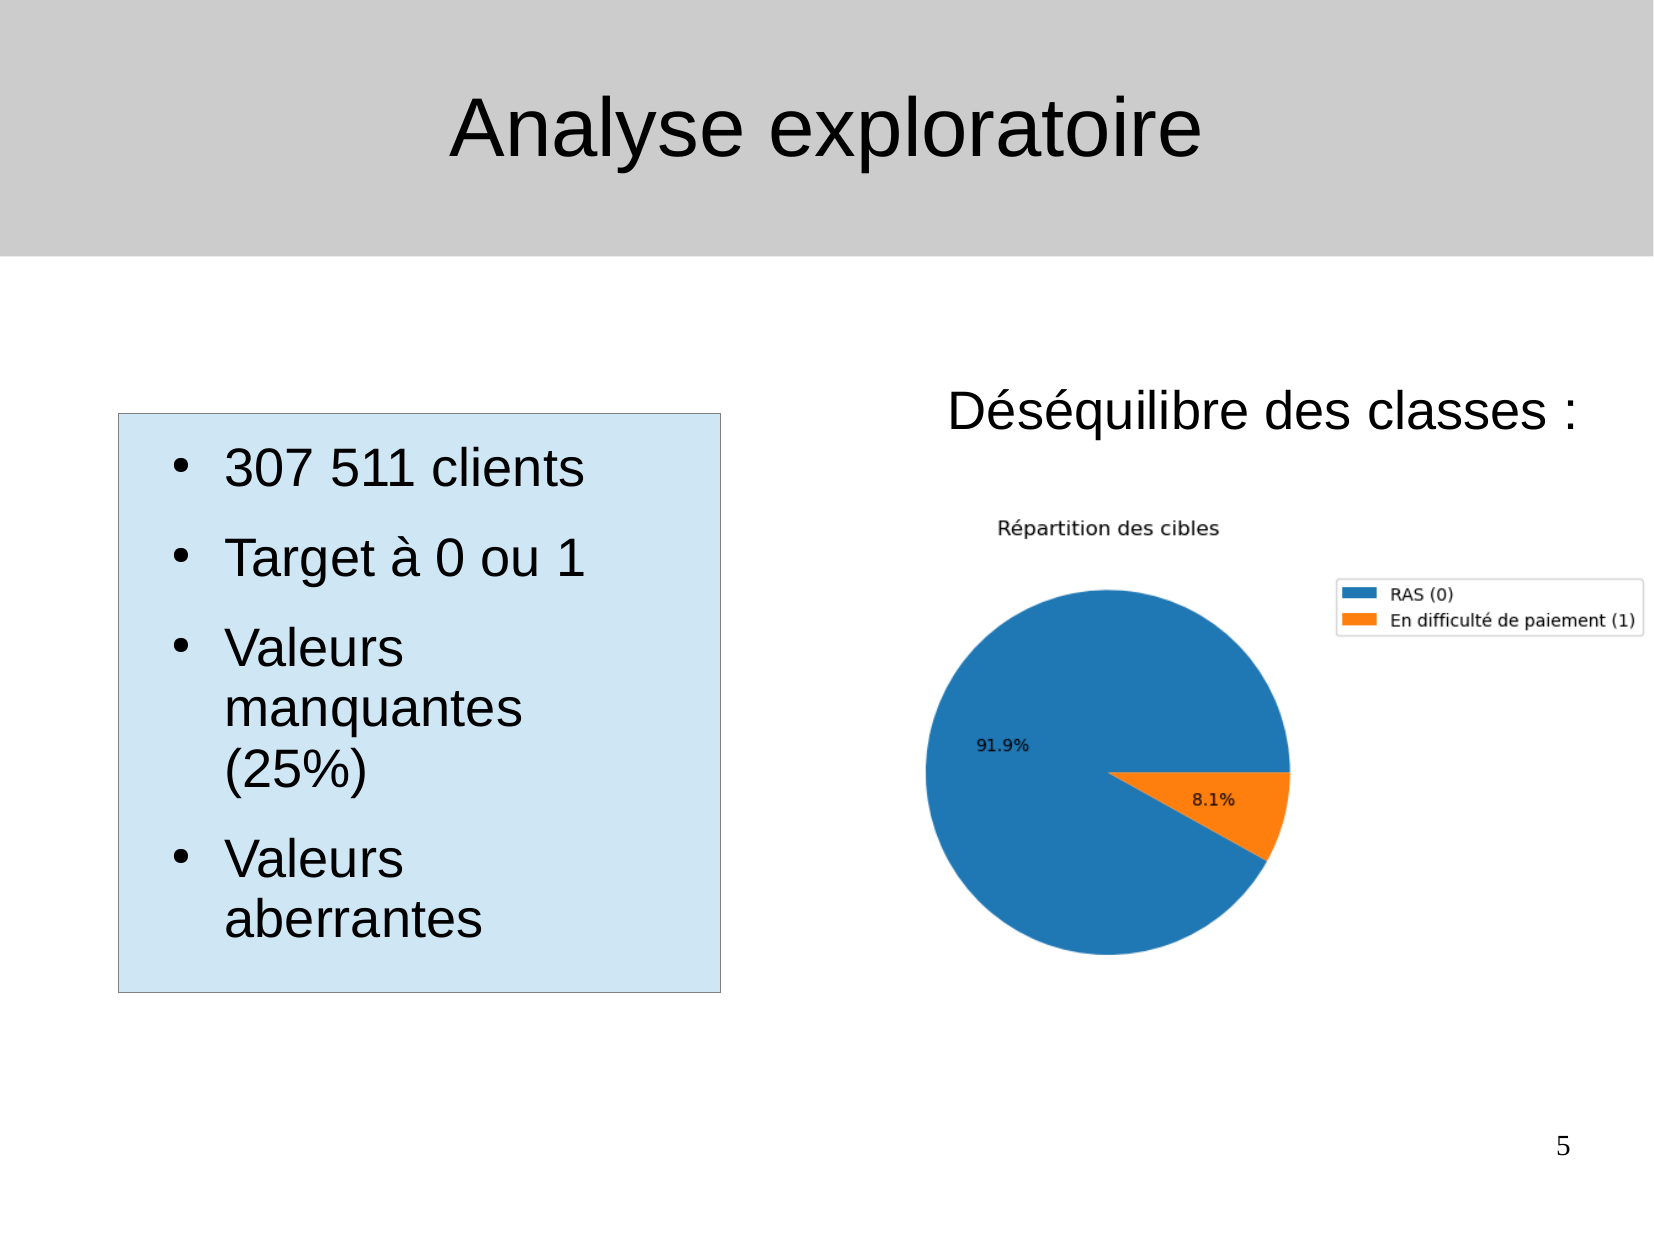

# Analyse exploratoire
Déséquilibre des classes :
307 511 clients
Target à 0 ou 1
Valeurs manquantes (25%)
Valeurs aberrantes
5